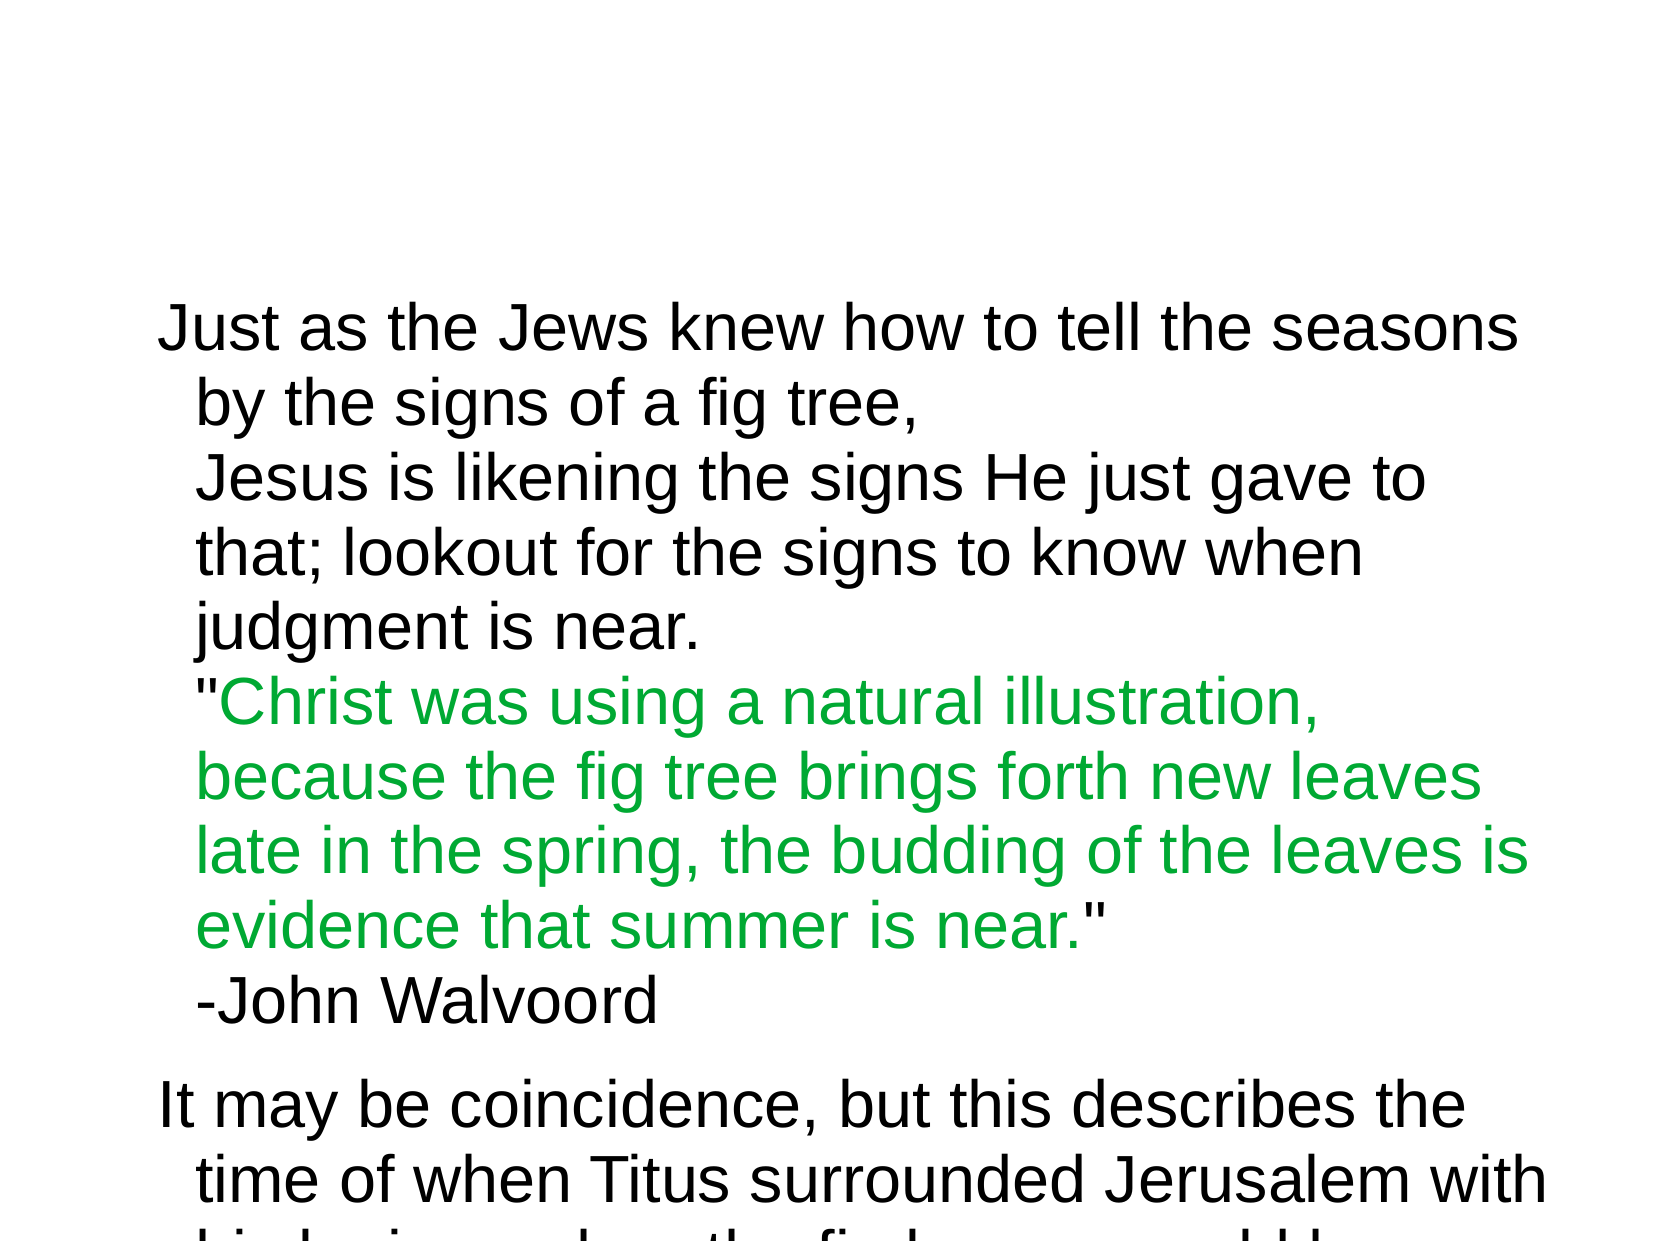

#
Just as the Jews knew how to tell the seasons by the signs of a fig tree,
Jesus is likening the signs He just gave to that; lookout for the signs to know when judgment is near.
"Christ was using a natural illustration, because the fig tree brings forth new leaves late in the spring, the budding of the leaves is evidence that summer is near."
-John Walvoord
It may be coincidence, but this describes the time of when Titus surrounded Jerusalem with his legions when the fig leaves would have been falling
Jesus is saying that as long as they look for the signs, they'll be good.